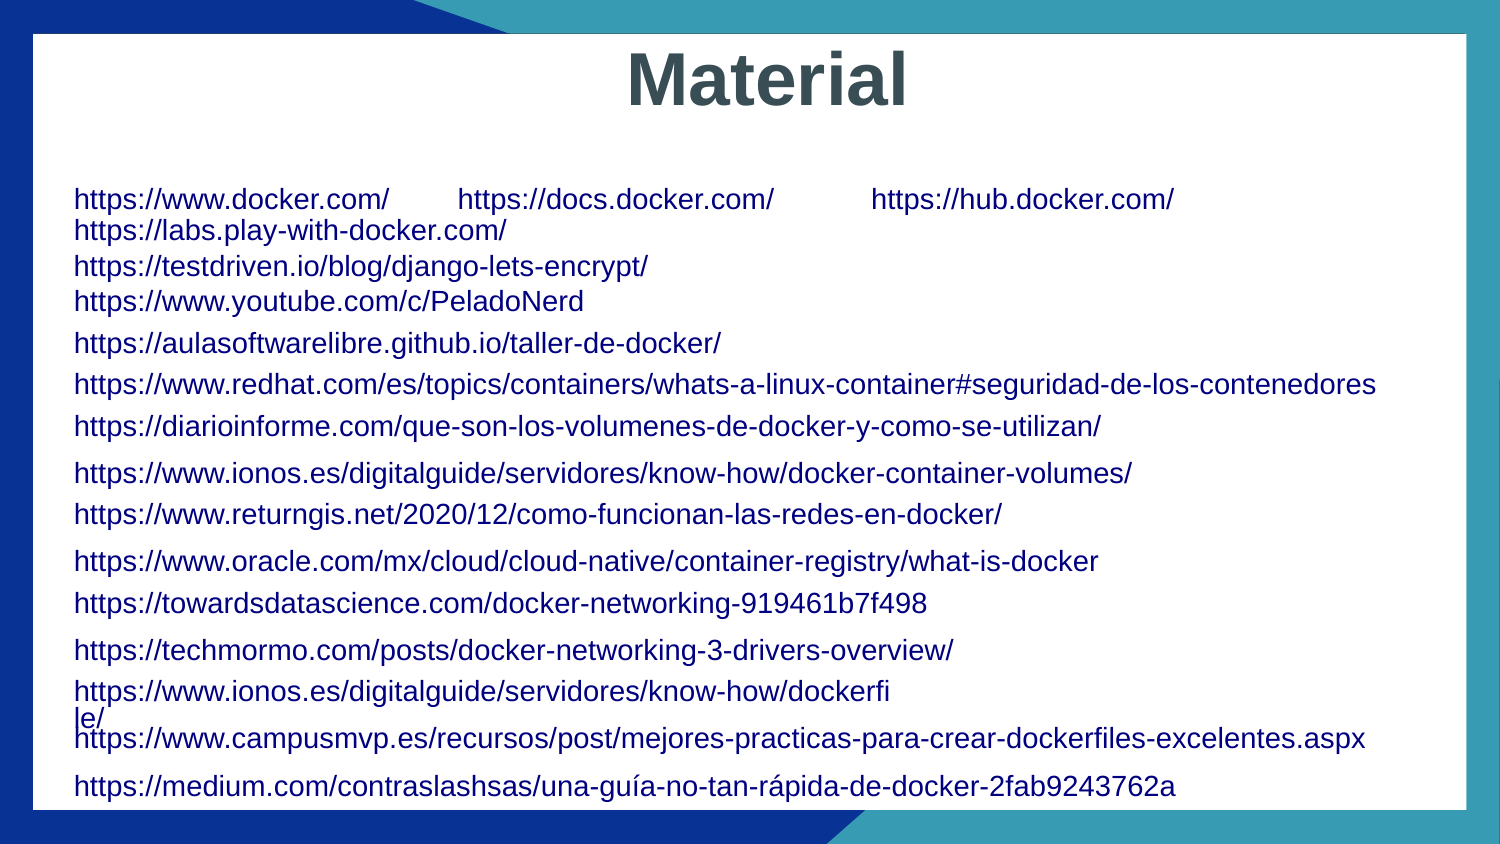

Material
https://www.docker.com/
https://docs.docker.com/
https://hub.docker.com/
https://labs.play-with-docker.com/
https://testdriven.io/blog/django-lets-encrypt/
https://www.youtube.com/c/PeladoNerd
https://aulasoftwarelibre.github.io/taller-de-docker/
https://www.redhat.com/es/topics/containers/whats-a-linux-container#seguridad-de-los-contenedores
https://diarioinforme.com/que-son-los-volumenes-de-docker-y-como-se-utilizan/
https://www.ionos.es/digitalguide/servidores/know-how/docker-container-volumes/
https://www.returngis.net/2020/12/como-funcionan-las-redes-en-docker/
https://www.oracle.com/mx/cloud/cloud-native/container-registry/what-is-docker
https://towardsdatascience.com/docker-networking-919461b7f498
https://techmormo.com/posts/docker-networking-3-drivers-overview/
https://www.ionos.es/digitalguide/servidores/know-how/dockerfile/
https://www.campusmvp.es/recursos/post/mejores-practicas-para-crear-dockerfiles-excelentes.aspx
https://medium.com/contraslashsas/una-guía-no-tan-rápida-de-docker-2fab9243762a